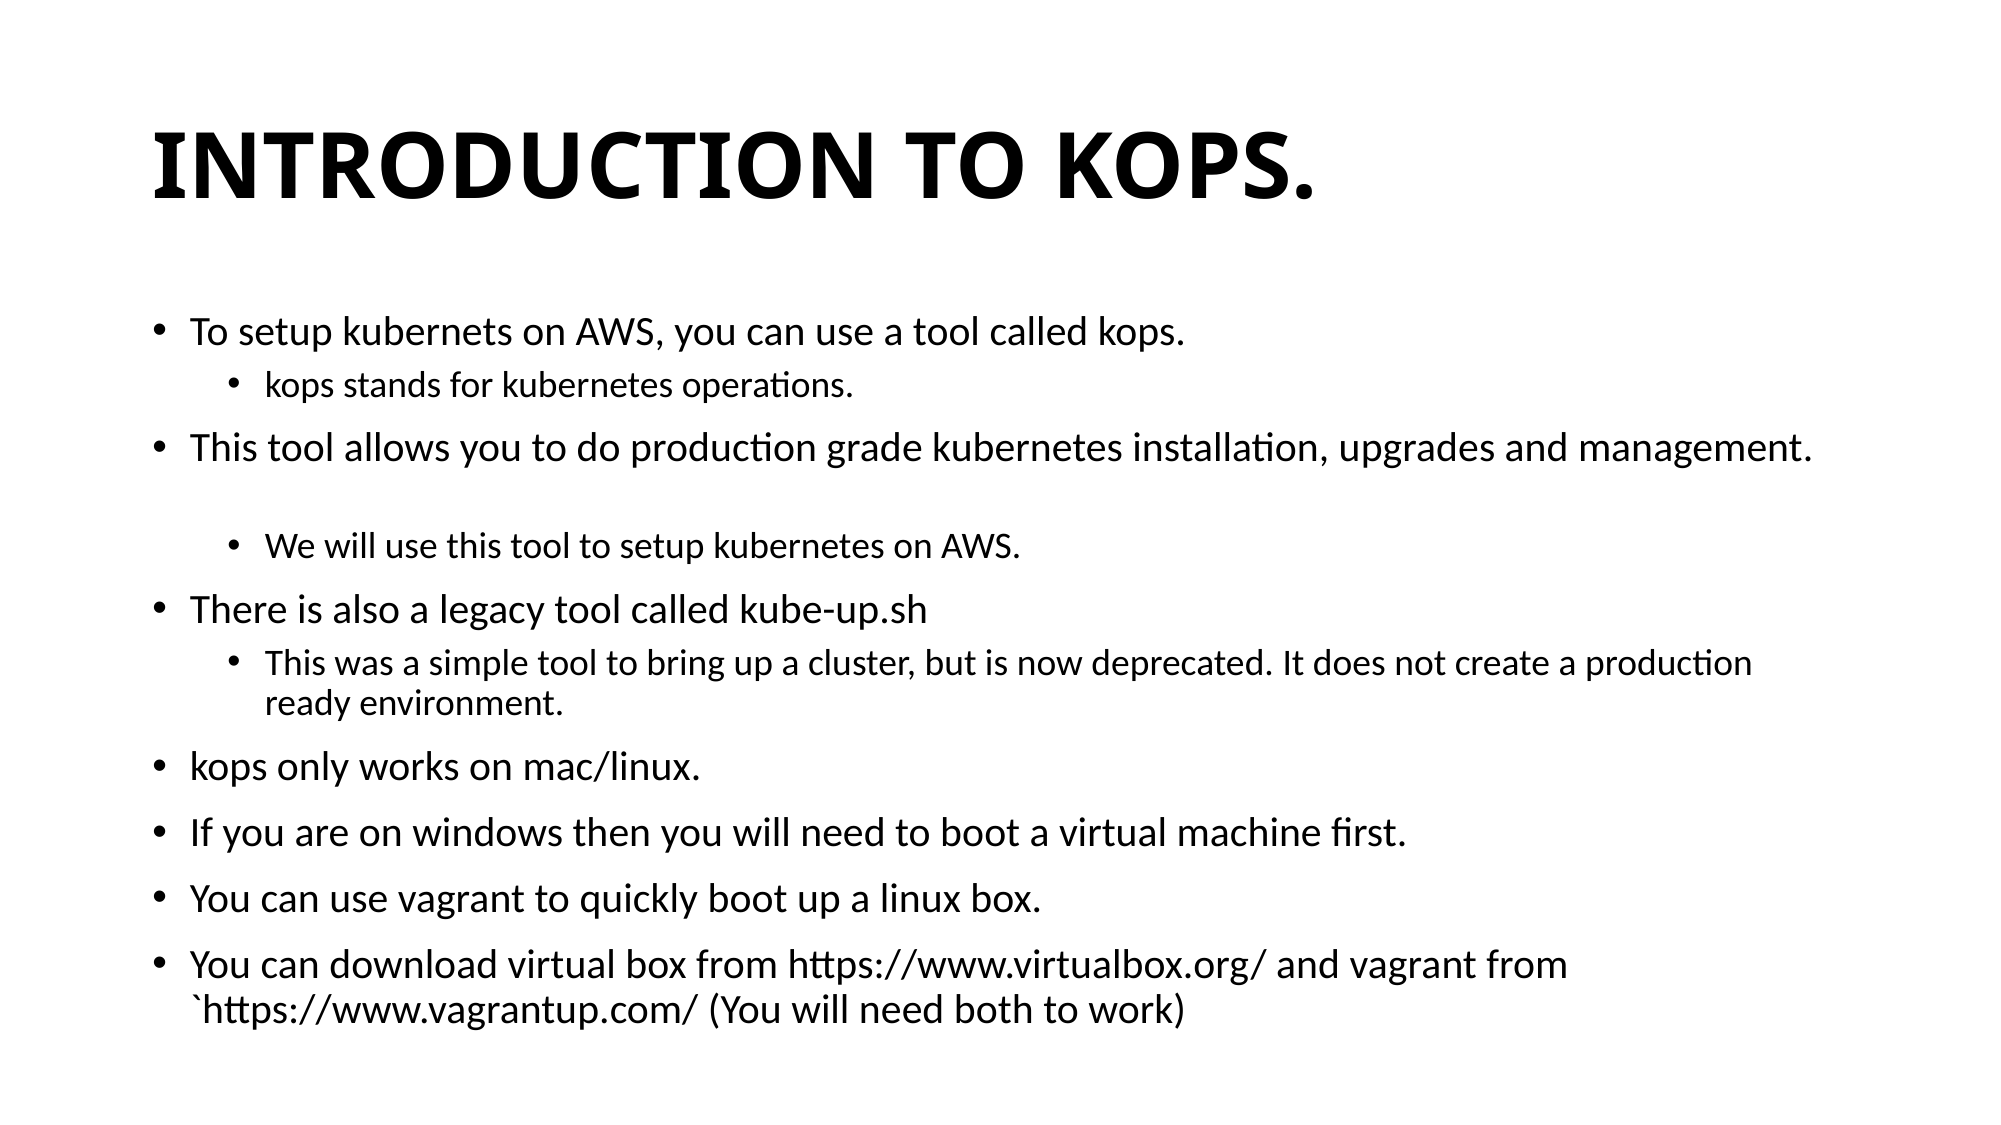

# INTRODUCTION TO KOPS.
To setup kubernets on AWS, you can use a tool called kops.
kops stands for kubernetes operations.
This tool allows you to do production grade kubernetes installation, upgrades and management.
We will use this tool to setup kubernetes on AWS.
There is also a legacy tool called kube-up.sh
This was a simple tool to bring up a cluster, but is now deprecated. It does not create a production ready environment.
kops only works on mac/linux.
If you are on windows then you will need to boot a virtual machine first.
You can use vagrant to quickly boot up a linux box.
You can download virtual box from https://www.virtualbox.org/ and vagrant from `https://www.vagrantup.com/ (You will need both to work)